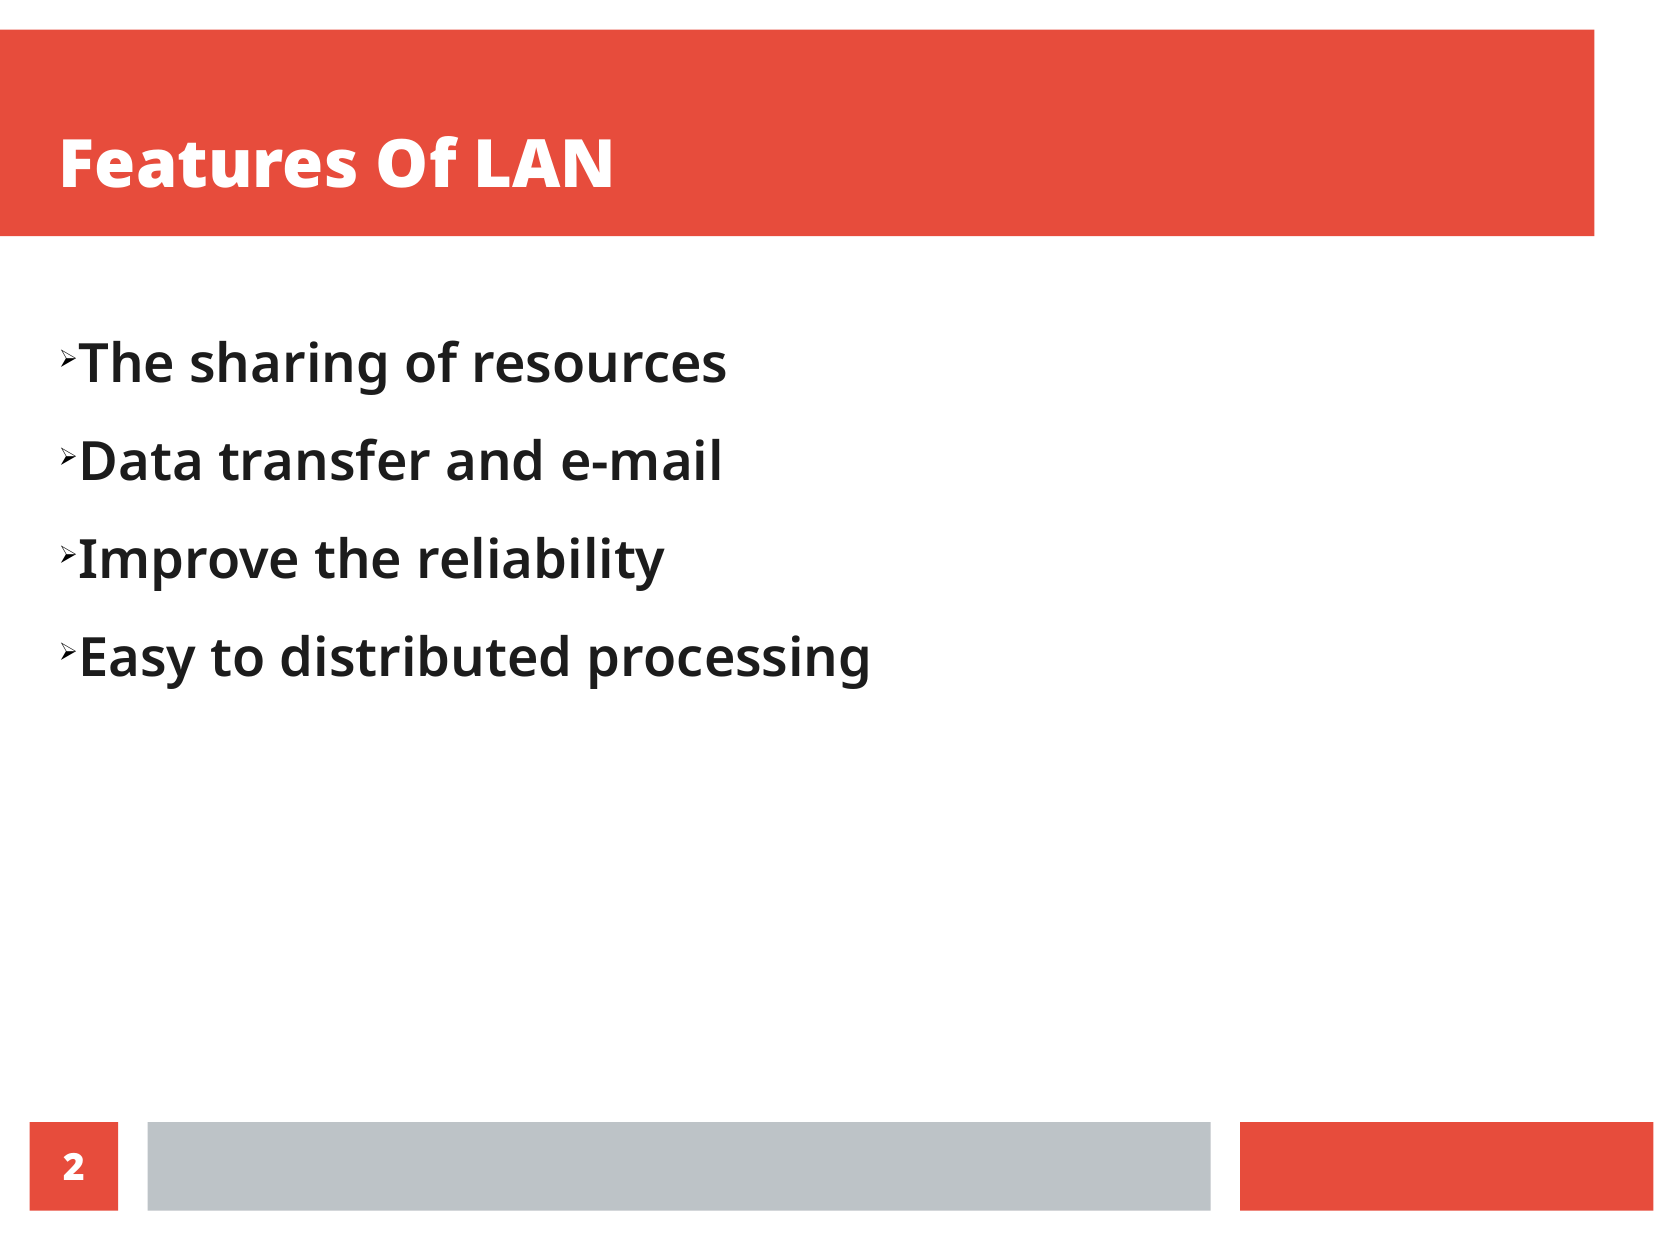

# Features Of LAN
The sharing of resources
Data transfer and e-mail
Improve the reliability
Easy to distributed processing
2